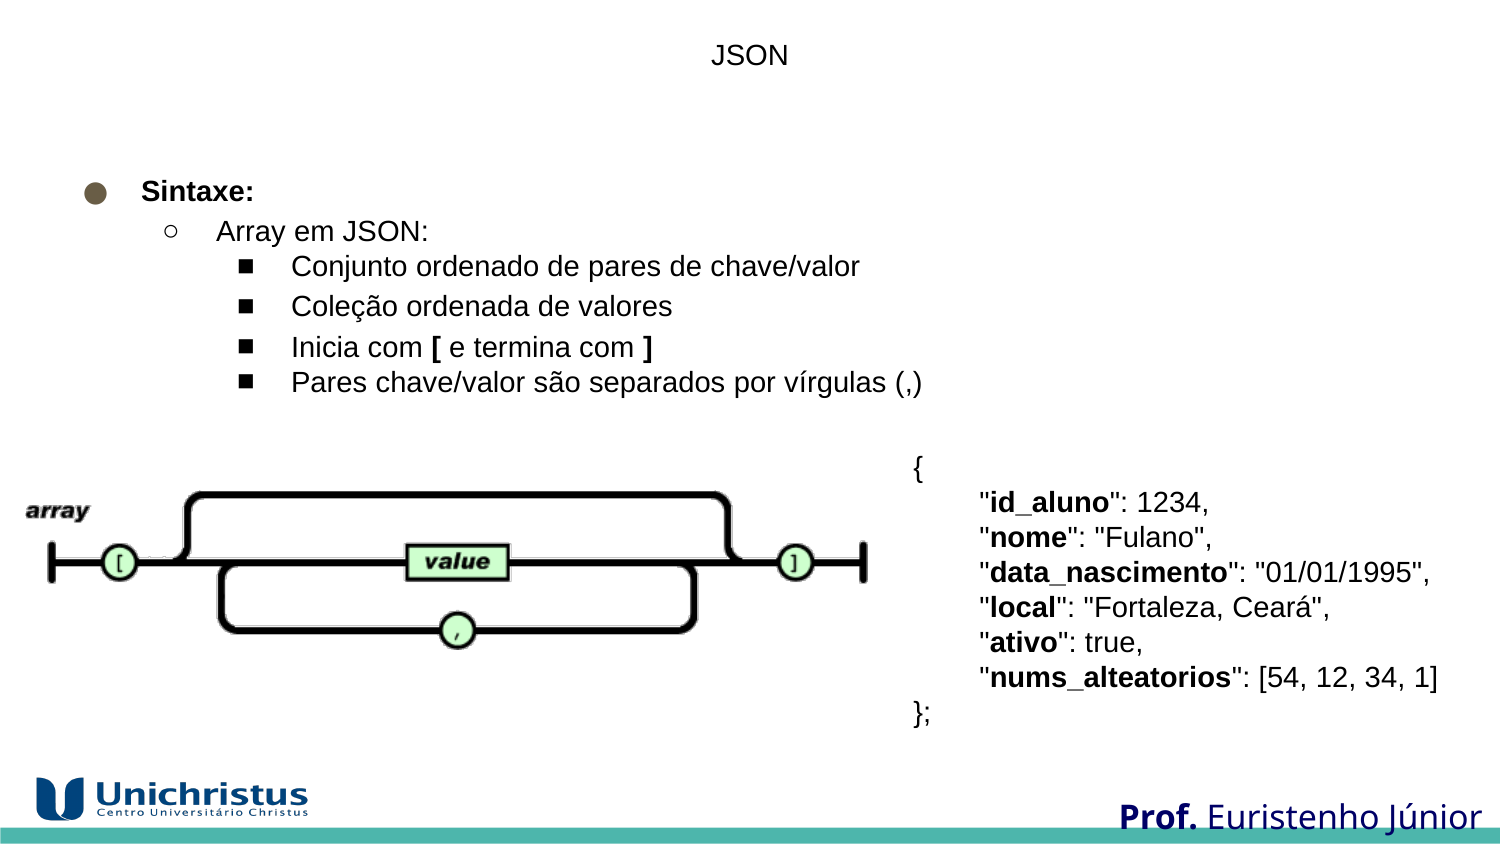

# JSON
Sintaxe:
Array em JSON:
Conjunto ordenado de pares de chave/valor
Coleção ordenada de valores
Inicia com [ e termina com ]
Pares chave/valor são separados por vírgulas (,)
{
 "id_aluno": 1234,
 "nome": "Fulano",
 "data_nascimento": "01/01/1995",
 "local": "Fortaleza, Ceará",
 "ativo": true,
 "nums_alteatorios": [54, 12, 34, 1]
};